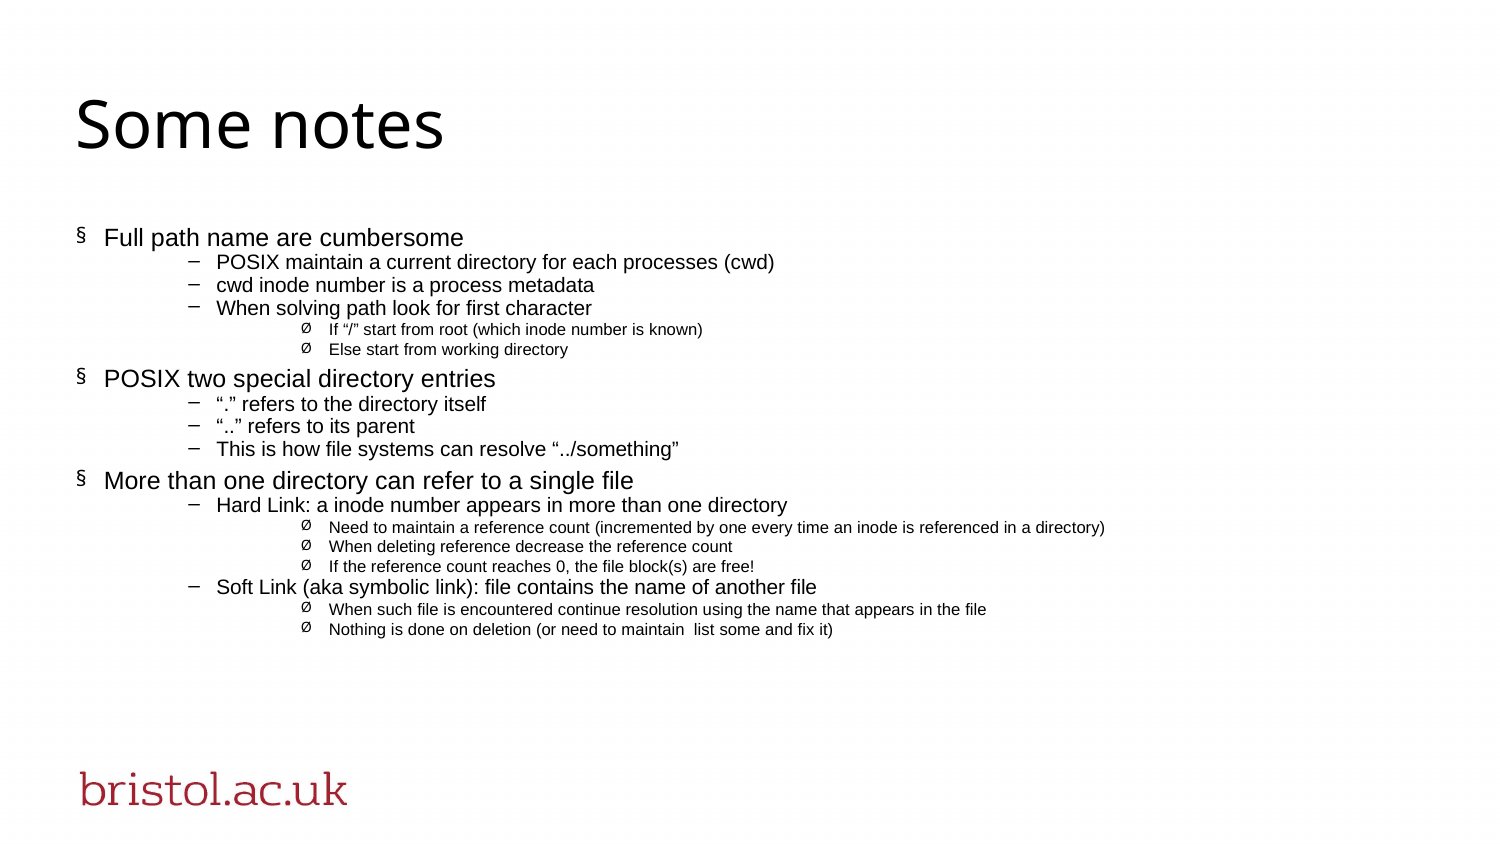

# Some notes
Full path name are cumbersome
POSIX maintain a current directory for each processes (cwd)
cwd inode number is a process metadata
When solving path look for first character
If “/” start from root (which inode number is known)
Else start from working directory
POSIX two special directory entries
“.” refers to the directory itself
“..” refers to its parent
This is how file systems can resolve “../something”
More than one directory can refer to a single file
Hard Link: a inode number appears in more than one directory
Need to maintain a reference count (incremented by one every time an inode is referenced in a directory)
When deleting reference decrease the reference count
If the reference count reaches 0, the file block(s) are free!
Soft Link (aka symbolic link): file contains the name of another file
When such file is encountered continue resolution using the name that appears in the file
Nothing is done on deletion (or need to maintain list some and fix it)